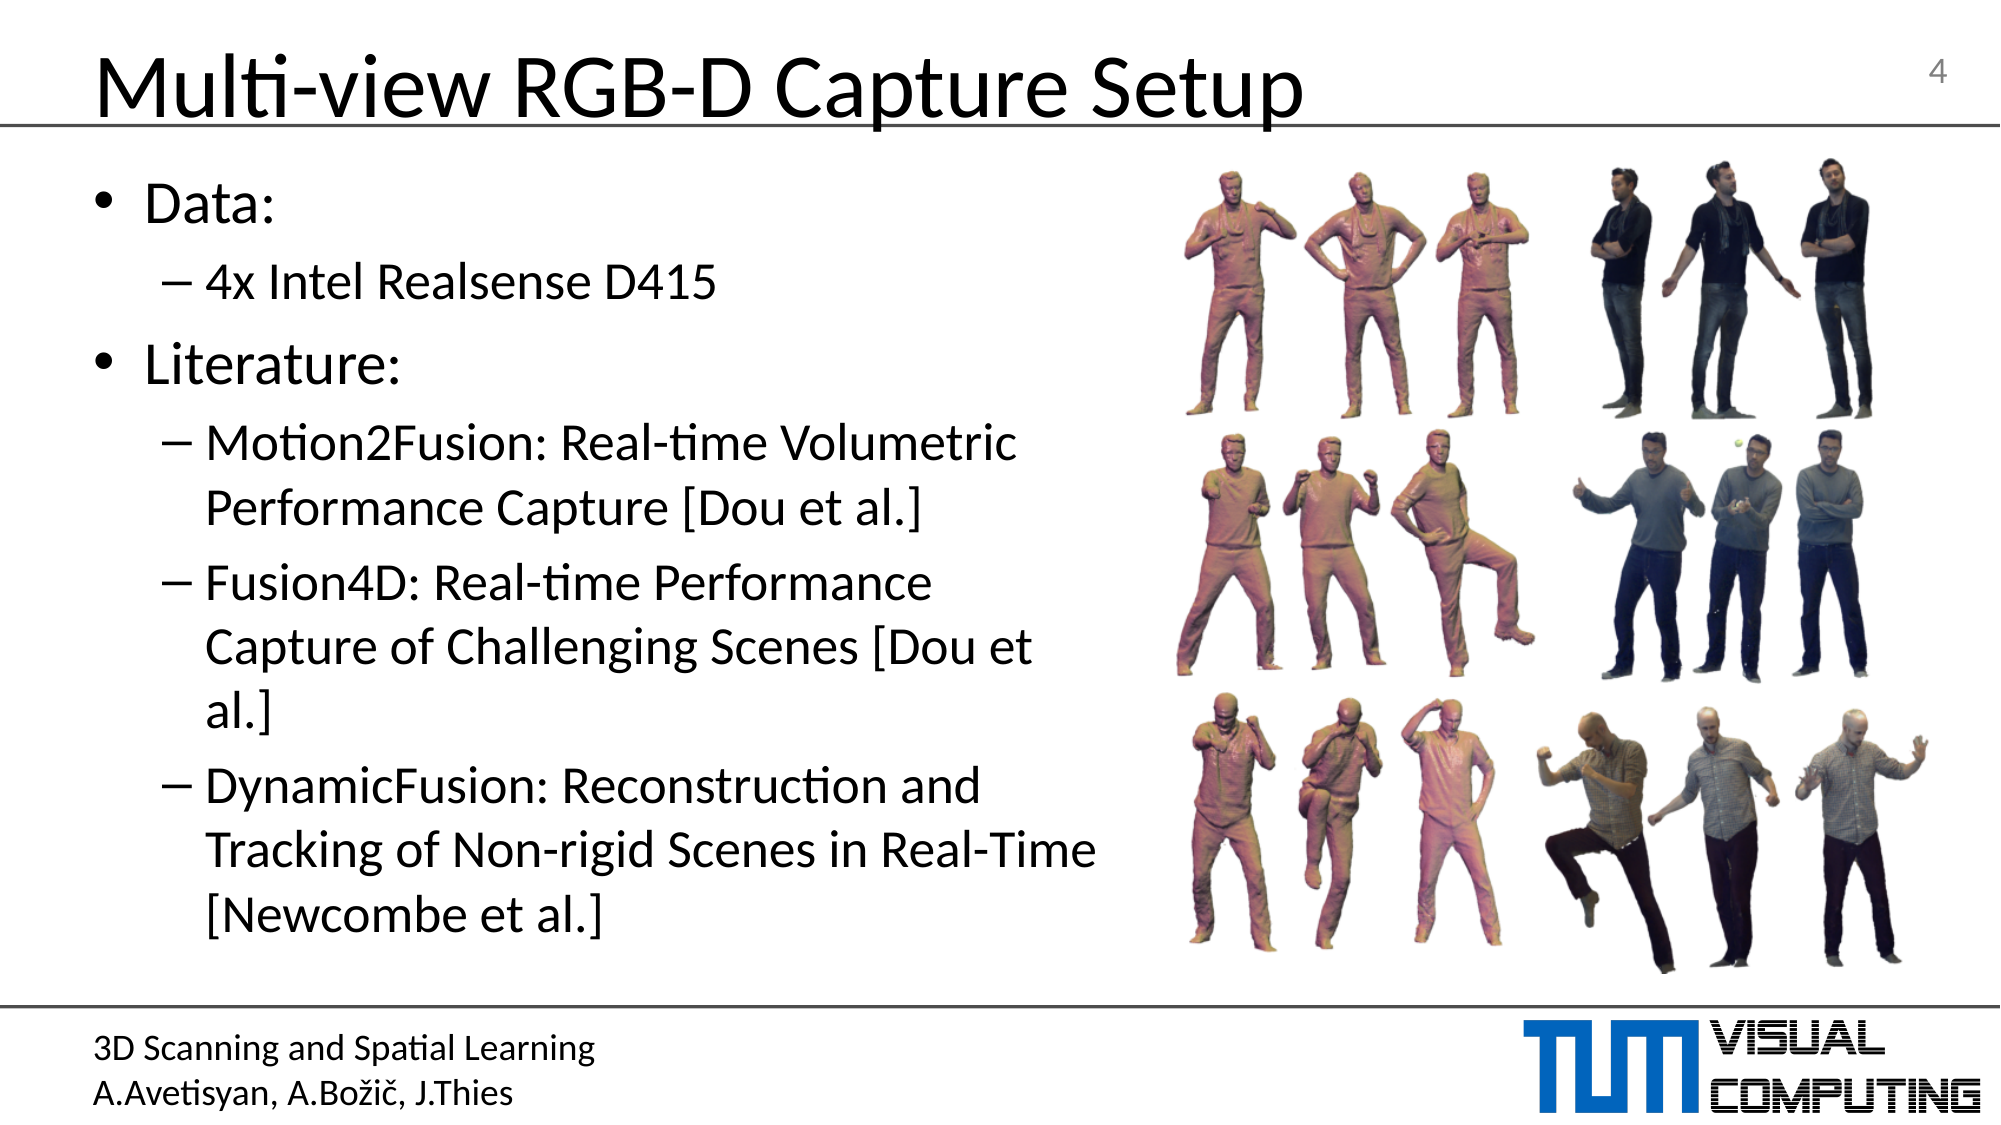

# Multi-view RGB-D Capture Setup
Data:
4x Intel Realsense D415
Literature:
Motion2Fusion: Real-time Volumetric Performance Capture [Dou et al.]
Fusion4D: Real-time Performance Capture of Challenging Scenes [Dou et al.]
DynamicFusion: Reconstruction and Tracking of Non-rigid Scenes in Real-Time [Newcombe et al.]